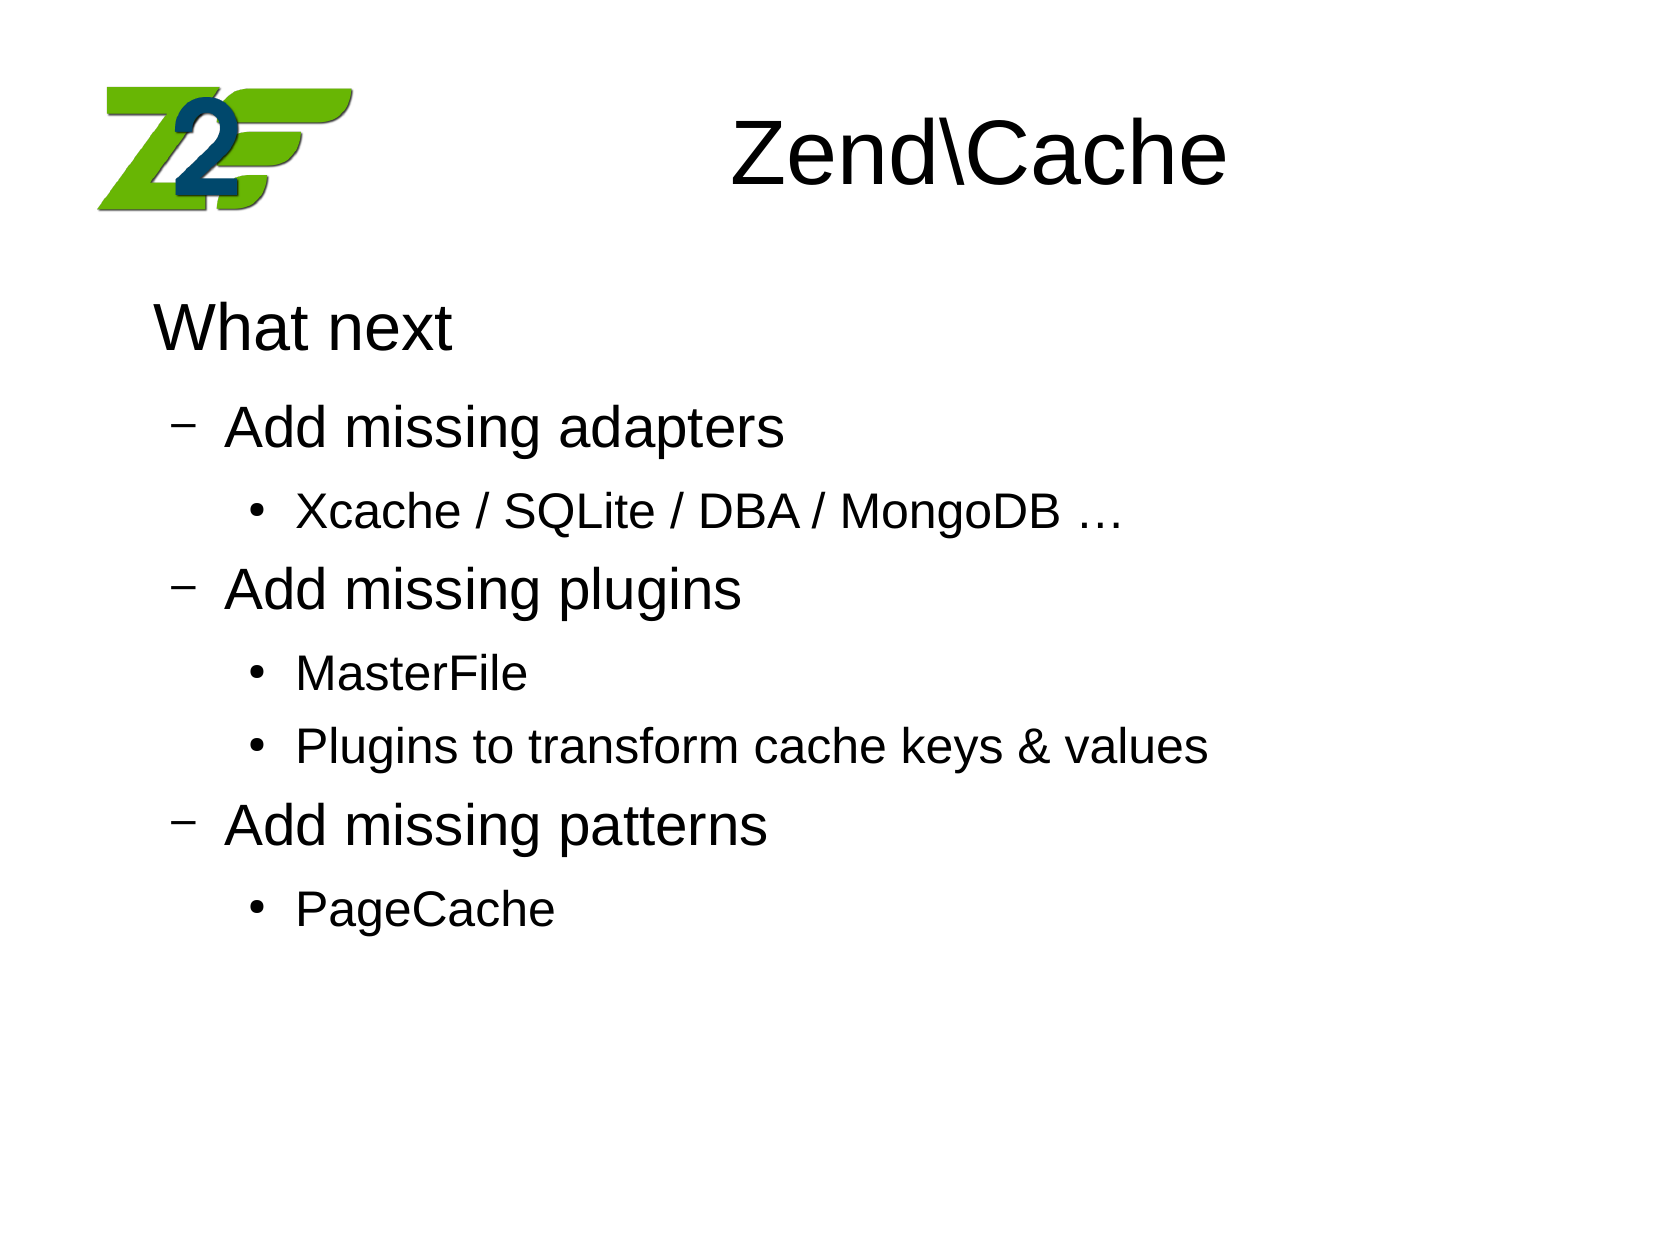

Zend\Cache
# What next
Add missing adapters
Xcache / SQLite / DBA / MongoDB …
Add missing plugins
MasterFile
Plugins to transform cache keys & values
Add missing patterns
PageCache